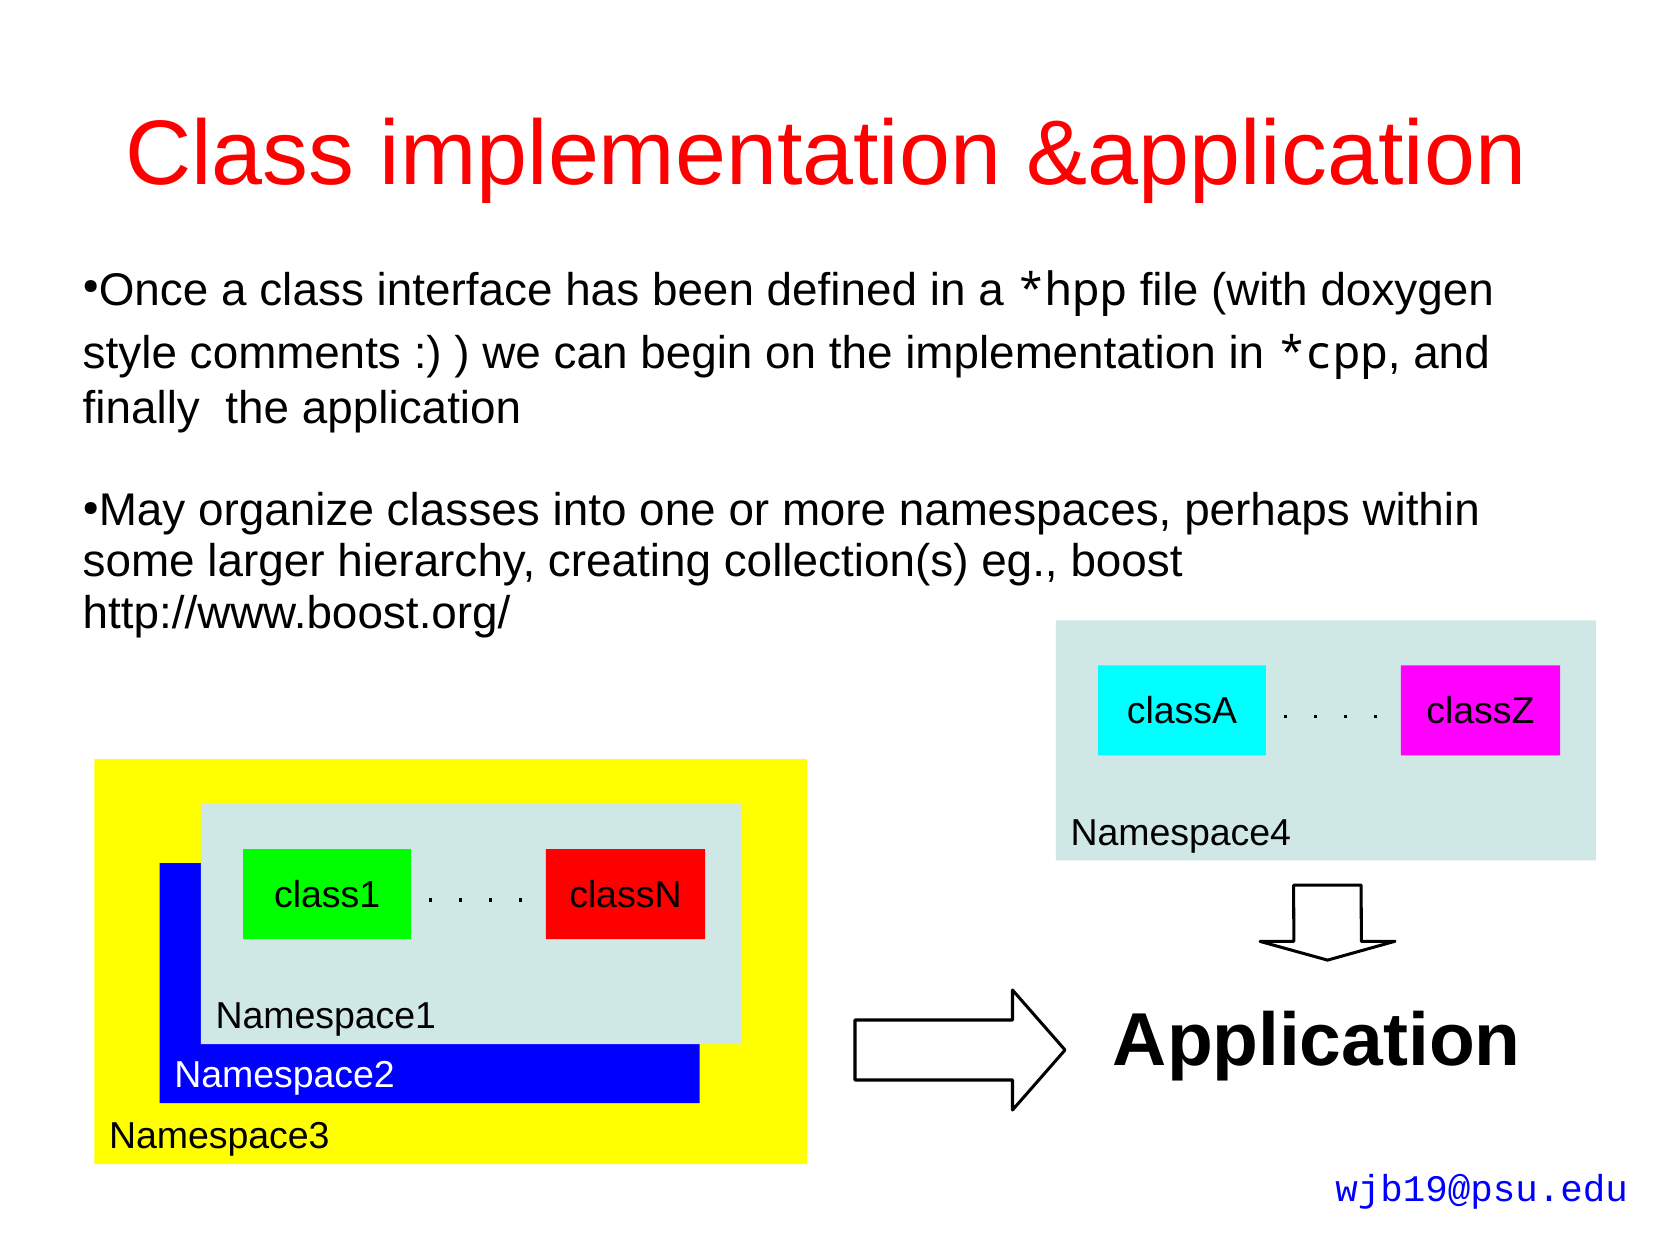

# Class implementation &application
Once a class interface has been defined in a *hpp file (with doxygen style comments :) ) we can begin on the implementation in *cpp, and finally the application
May organize classes into one or more namespaces, perhaps within some larger hierarchy, creating collection(s) eg., boost http://www.boost.org/
Namespace4
classZ
classA
Namespace3
Namespace1
classN
class1
Namespace2
Application
wjb19@psu.edu